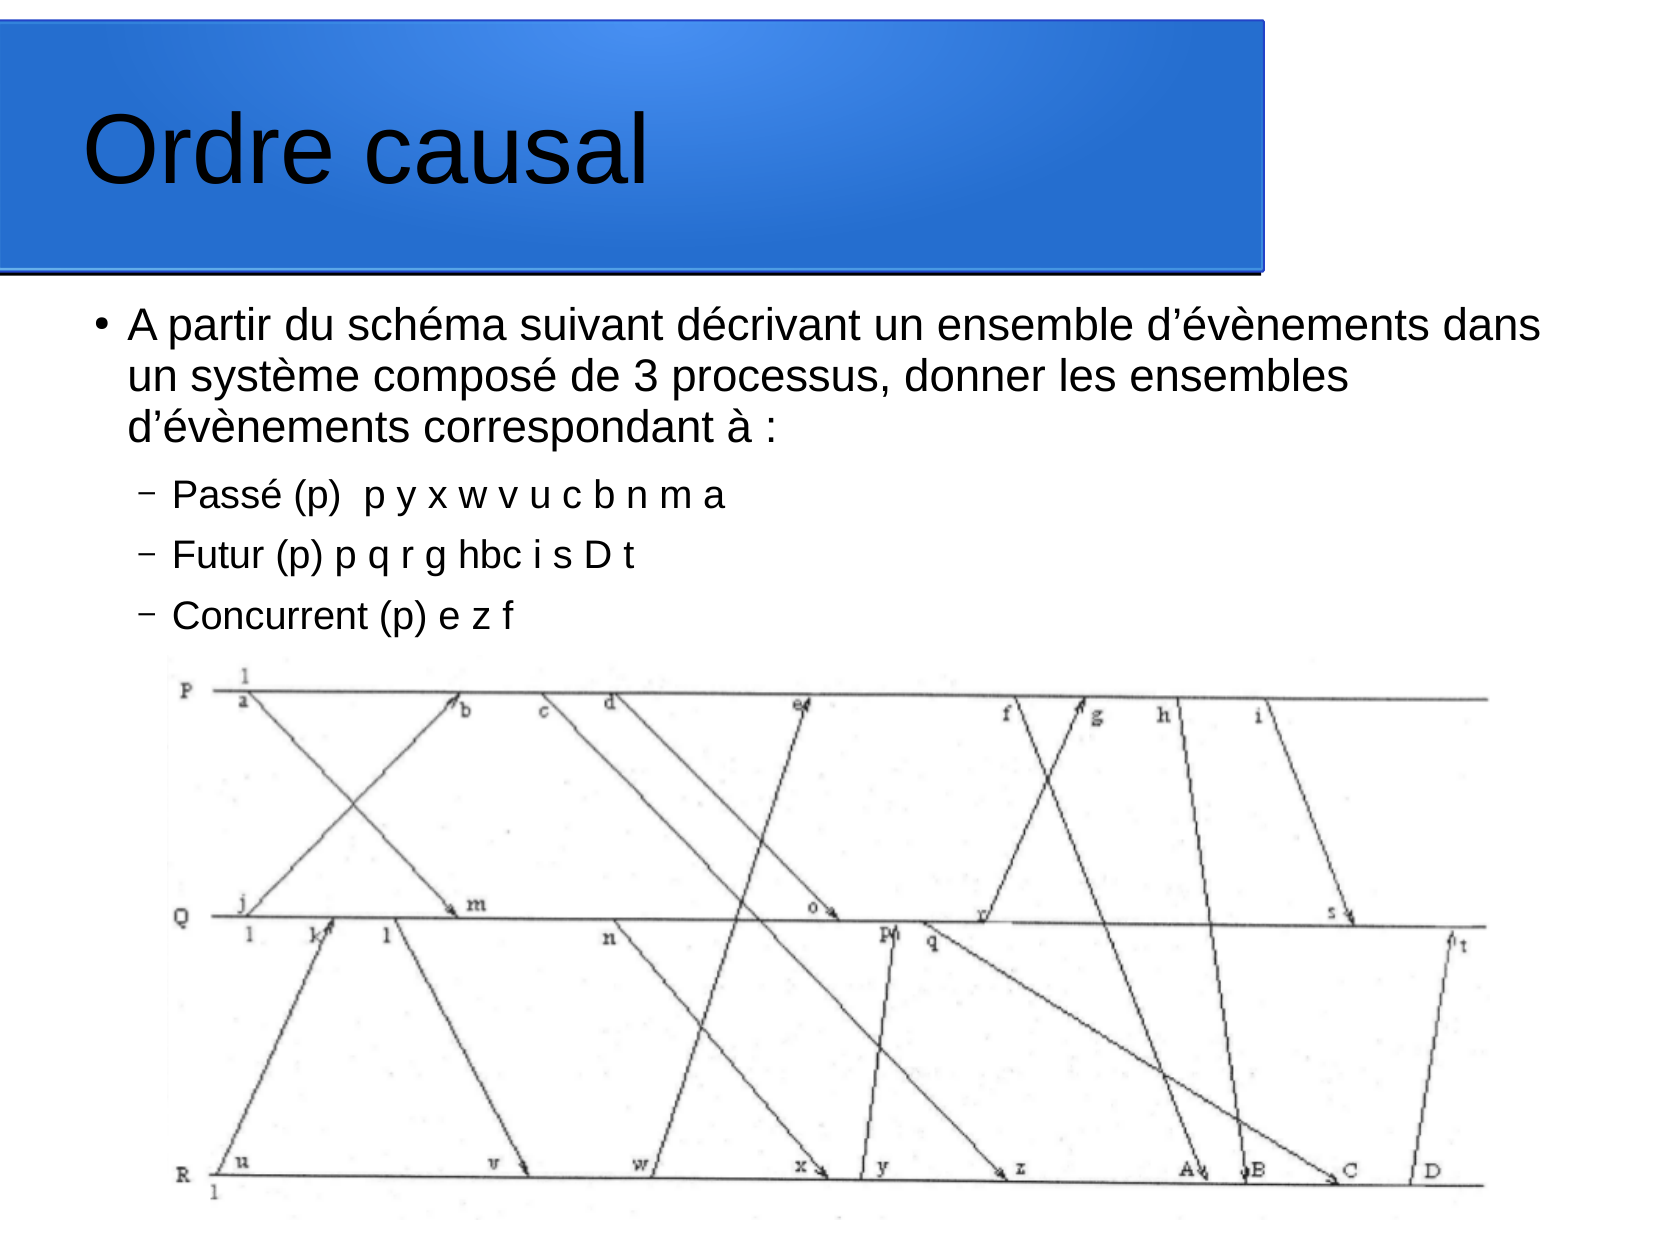

# Ordre causal
A partir du schéma suivant décrivant un ensemble d’évènements dans un système composé de 3 processus, donner les ensembles d’évènements correspondant à :
Passé (p) p y x w v u c b n m a
Futur (p) p q r g hbc i s D t
Concurrent (p) e z f